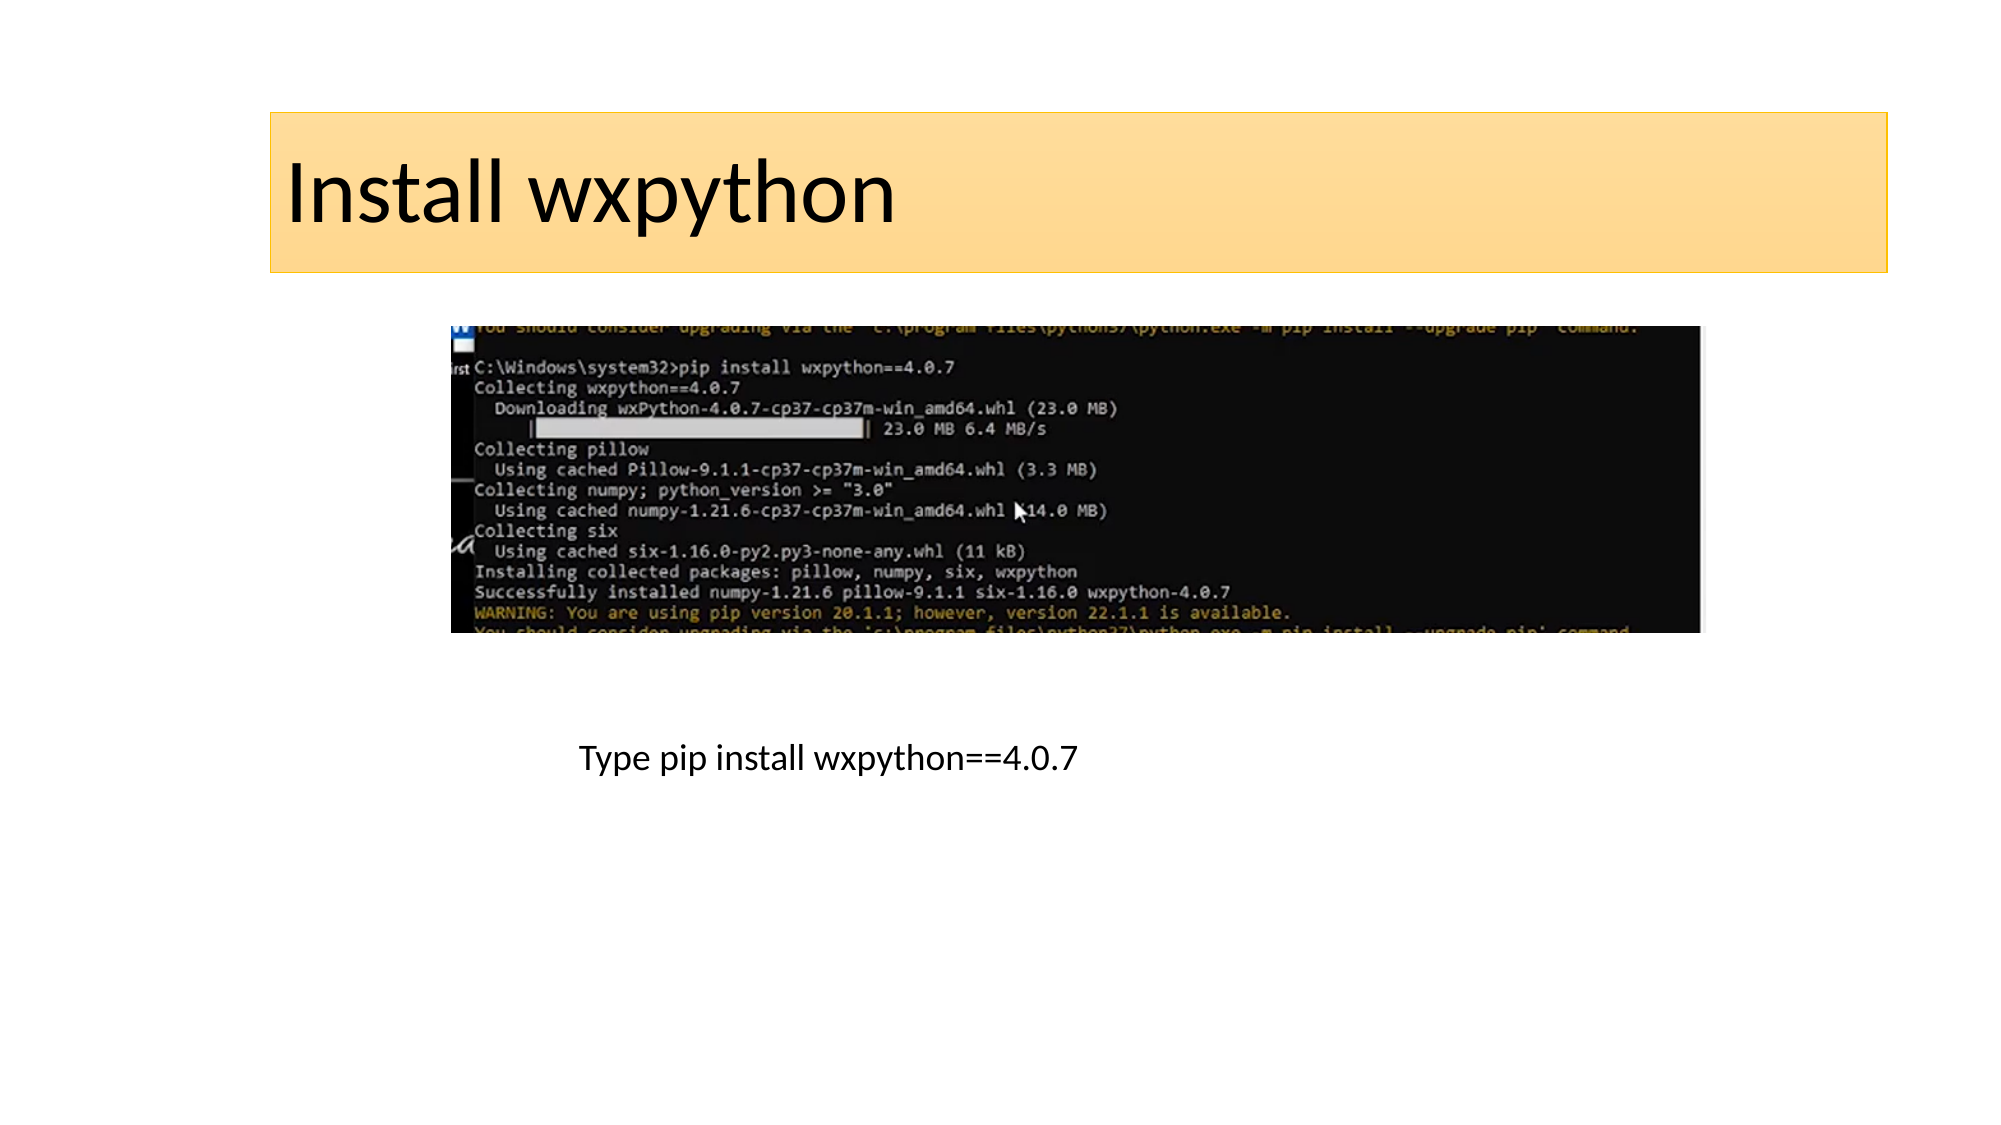

# Install wxpython
Type pip install wxpython==4.0.7